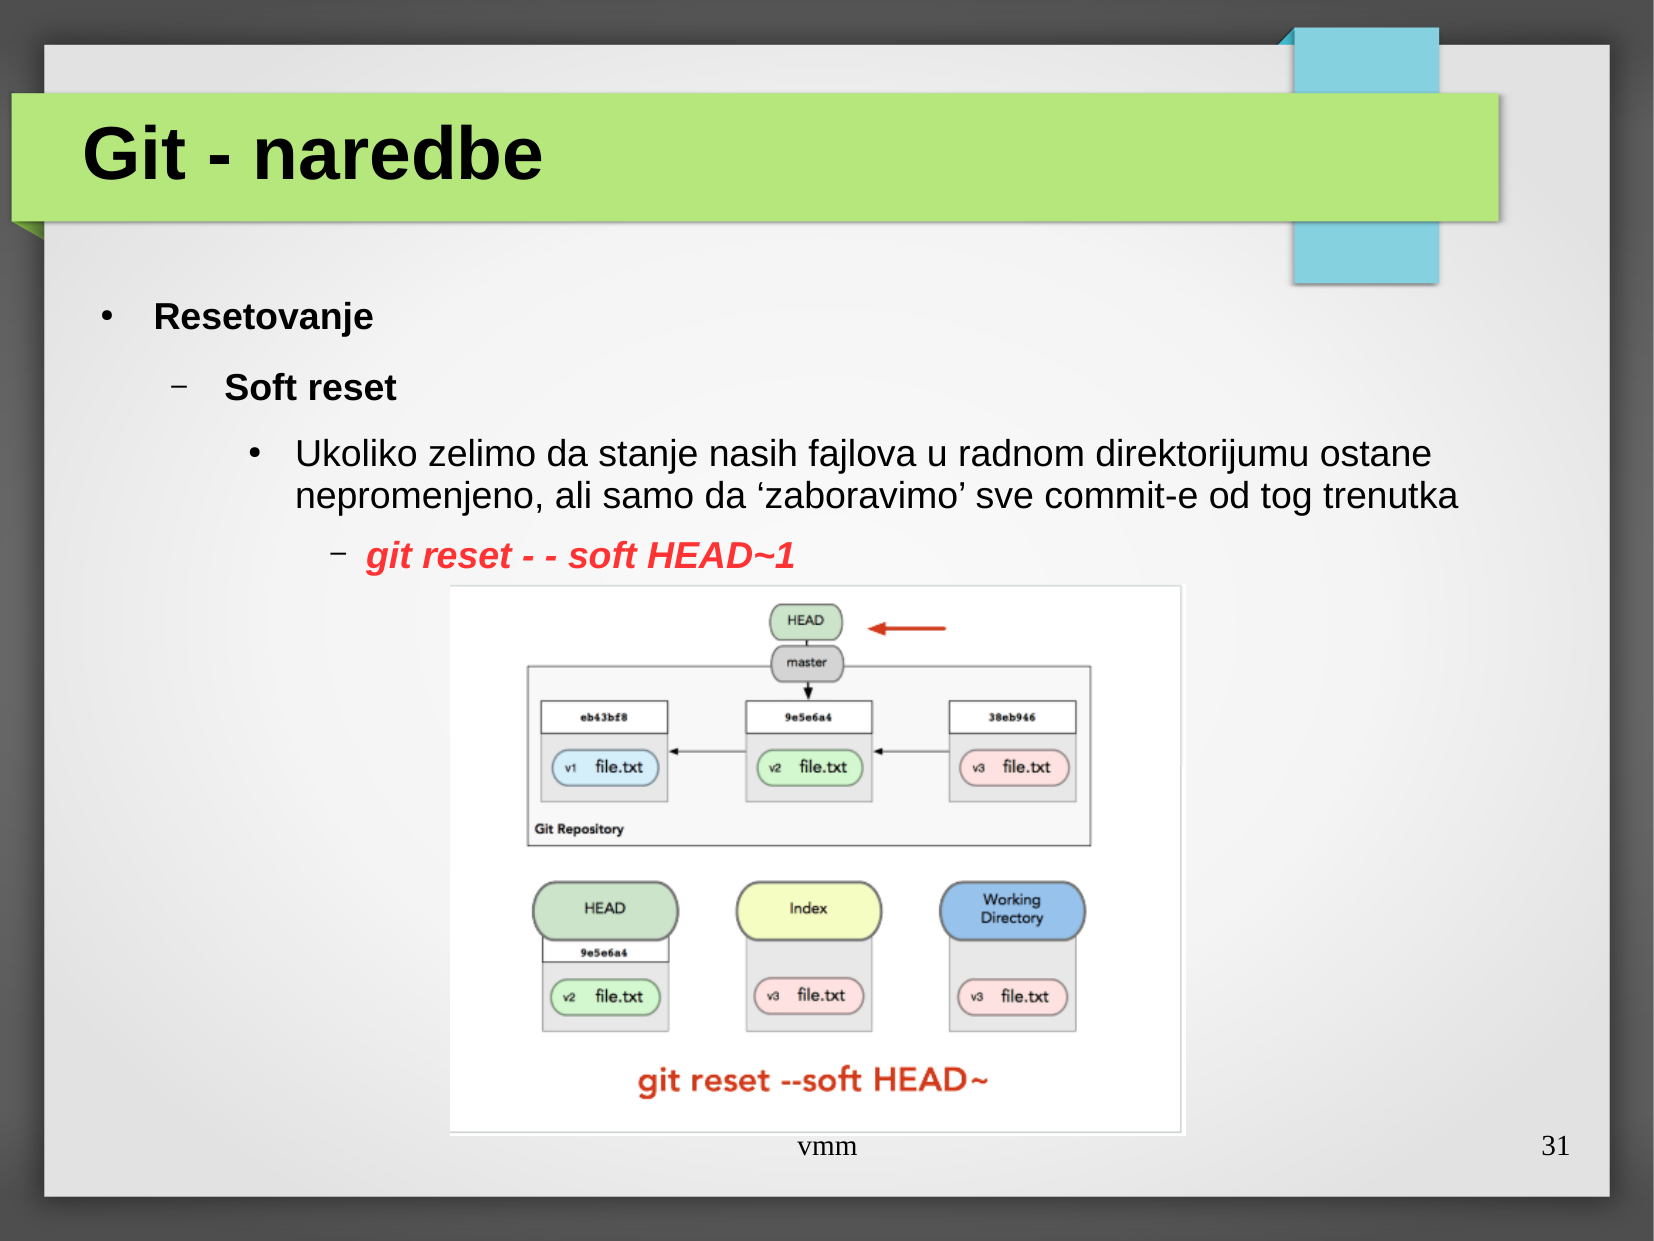

# Git - naredbe
Resetovanje
Soft reset
Ukoliko zelimo da stanje nasih fajlova u radnom direktorijumu ostane nepromenjeno, ali samo da ‘zaboravimo’ sve commit-e od tog trenutka
git reset - - soft HEAD~1
vmm
31